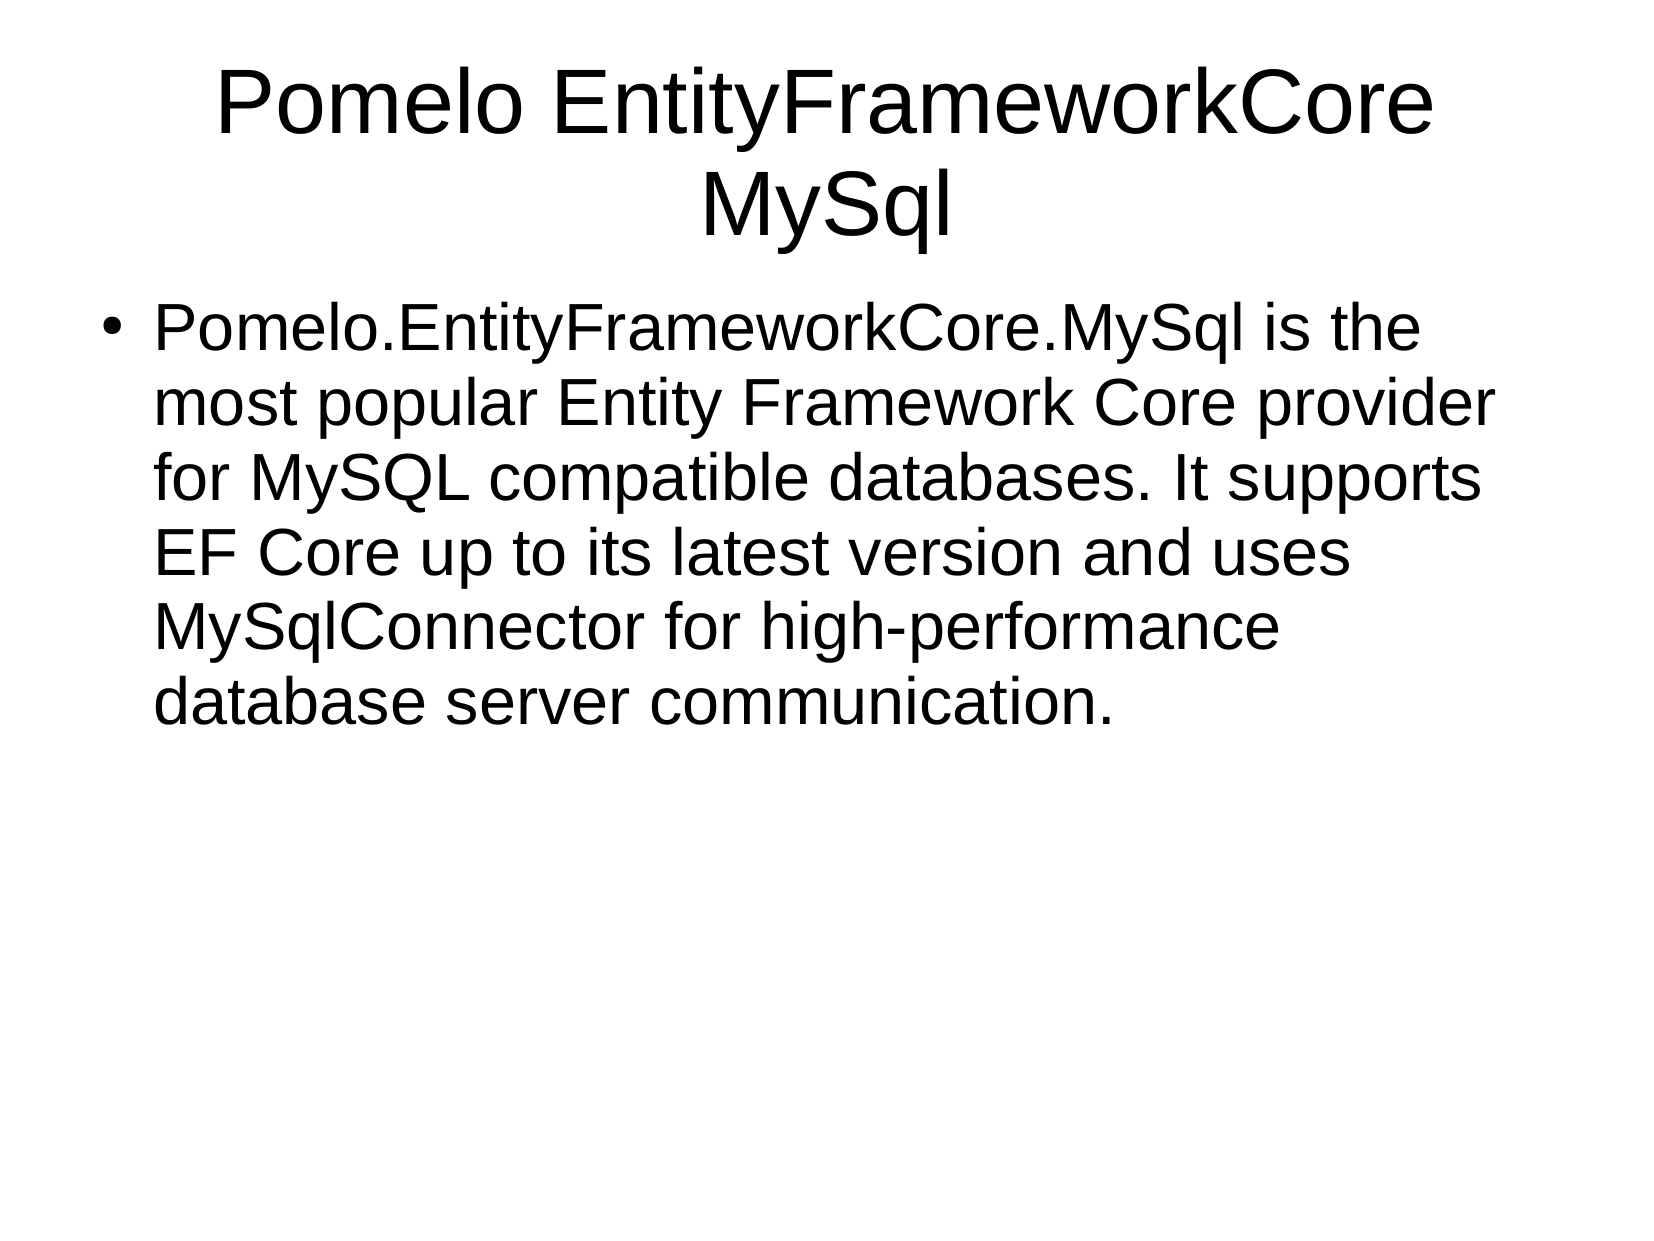

# Pomelo EntityFrameworkCore MySql
Pomelo.EntityFrameworkCore.MySql is the most popular Entity Framework Core provider for MySQL compatible databases. It supports EF Core up to its latest version and uses MySqlConnector for high-performance database server communication.